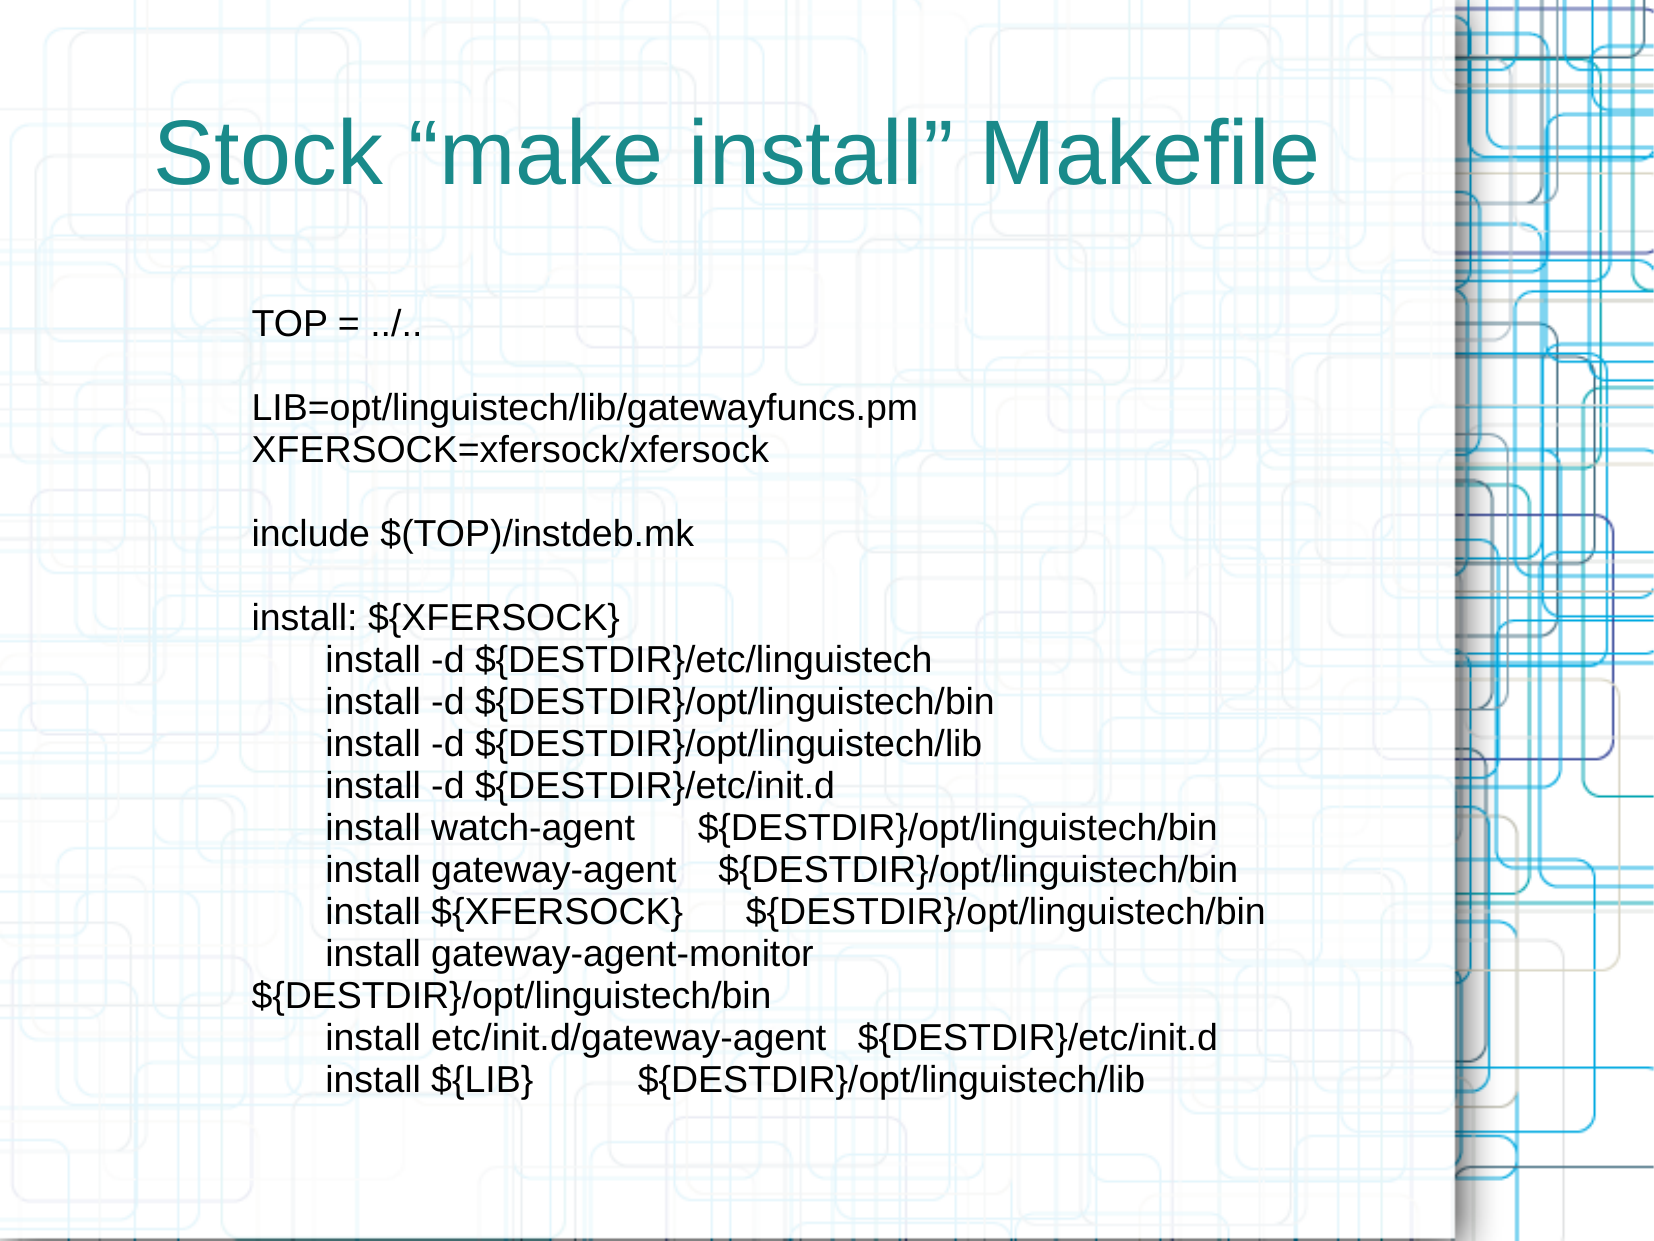

# Stock “make install” Makefile
TOP = ../..
LIB=opt/linguistech/lib/gatewayfuncs.pm
XFERSOCK=xfersock/xfersock
include $(TOP)/instdeb.mk
install: ${XFERSOCK}
	install -d ${DESTDIR}/etc/linguistech
	install -d ${DESTDIR}/opt/linguistech/bin
	install -d ${DESTDIR}/opt/linguistech/lib
	install -d ${DESTDIR}/etc/init.d
	install watch-agent ${DESTDIR}/opt/linguistech/bin
	install gateway-agent ${DESTDIR}/opt/linguistech/bin
	install ${XFERSOCK} ${DESTDIR}/opt/linguistech/bin
	install gateway-agent-monitor ${DESTDIR}/opt/linguistech/bin
	install etc/init.d/gateway-agent ${DESTDIR}/etc/init.d
	install ${LIB} ${DESTDIR}/opt/linguistech/lib